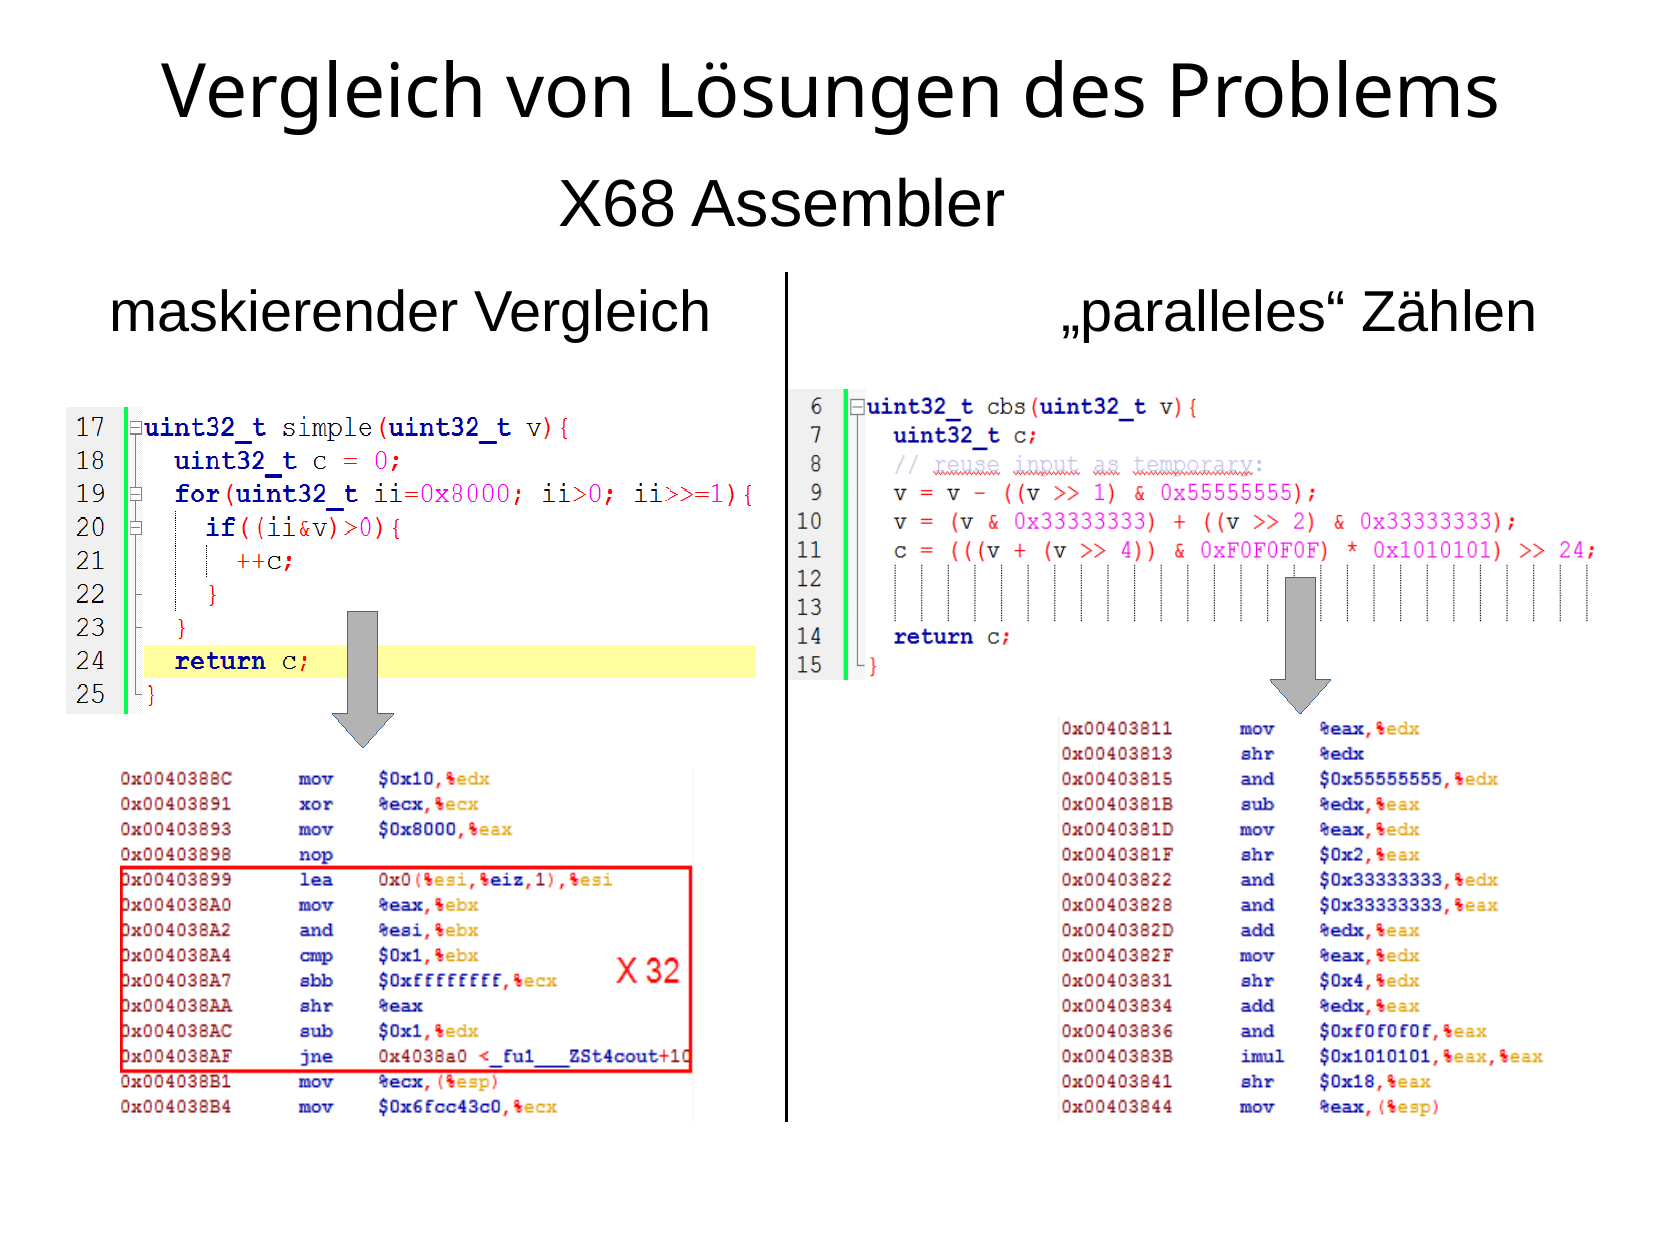

Vergleich von Lösungen des Problems
X68 Assembler
maskierender Vergleich
„paralleles“ Zählen